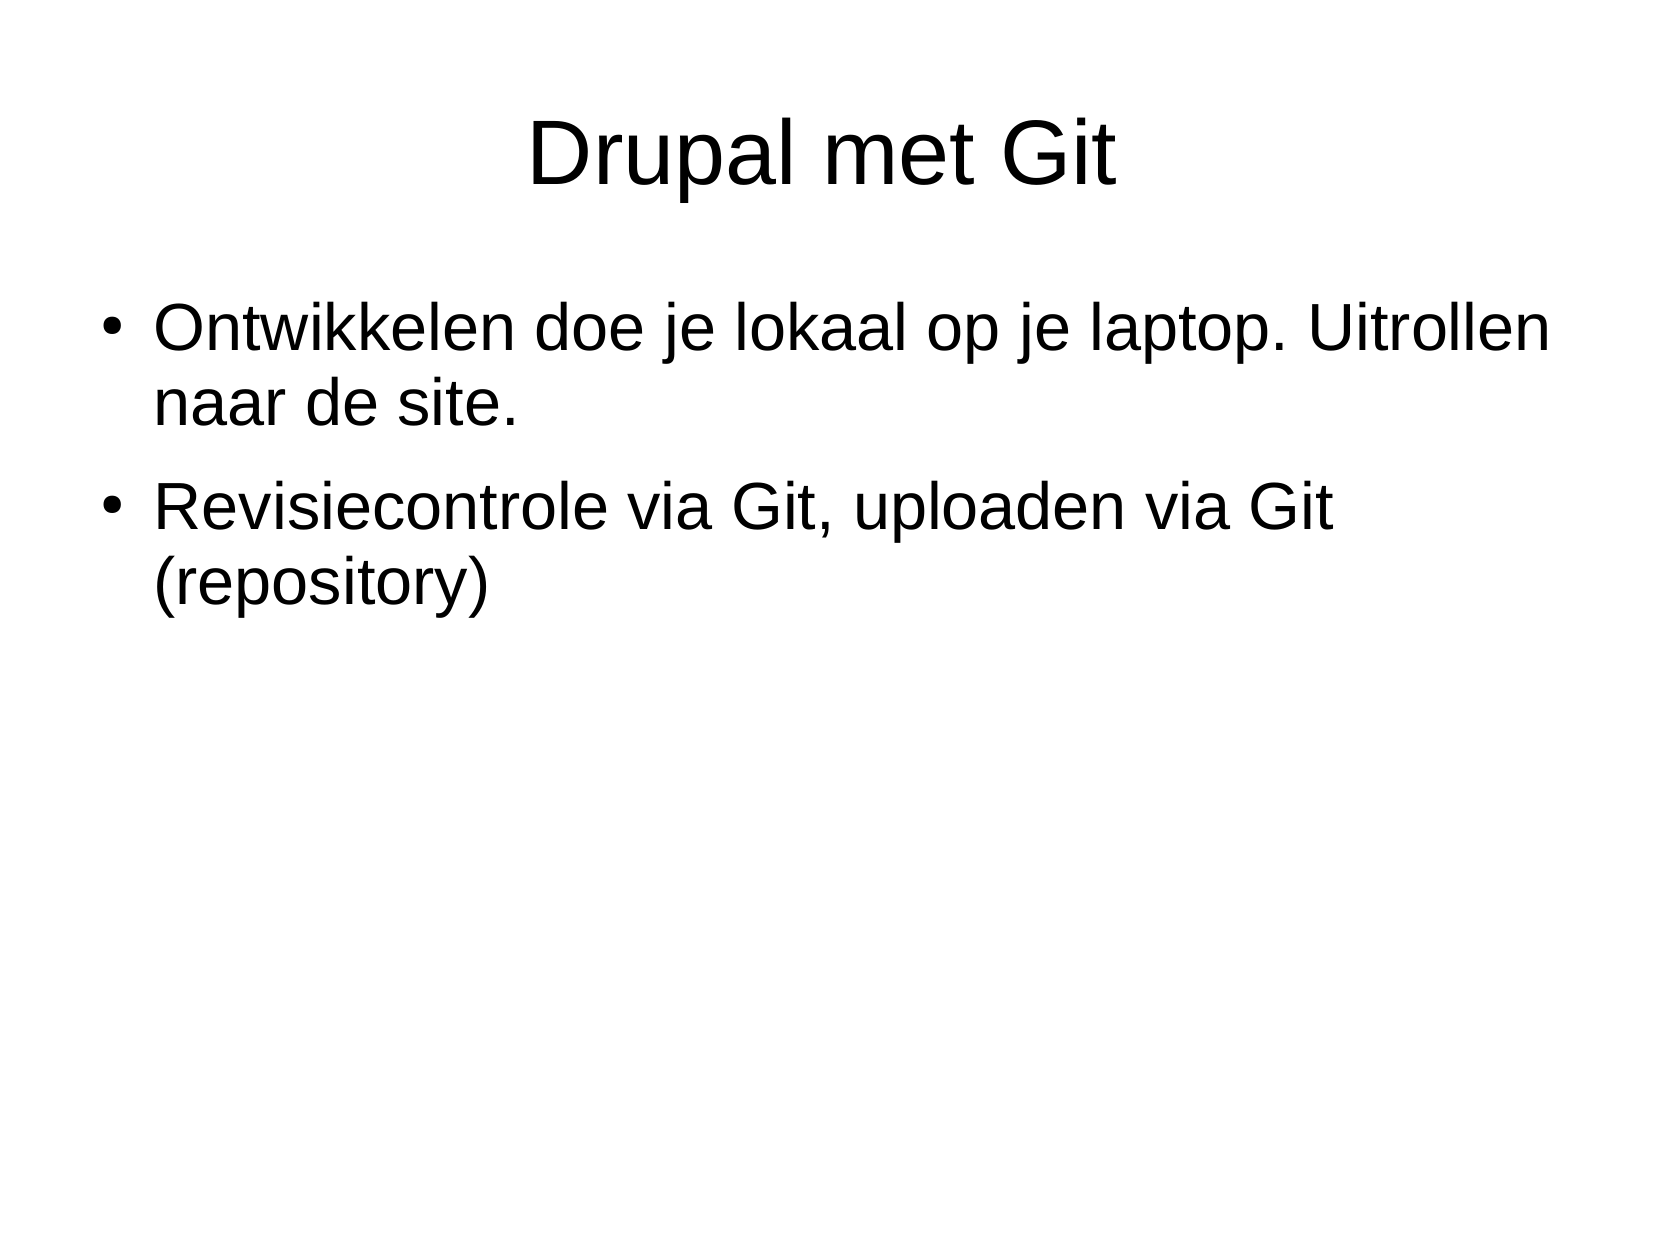

# Drupal met Git
Ontwikkelen doe je lokaal op je laptop. Uitrollen naar de site.
Revisiecontrole via Git, uploaden via Git (repository)